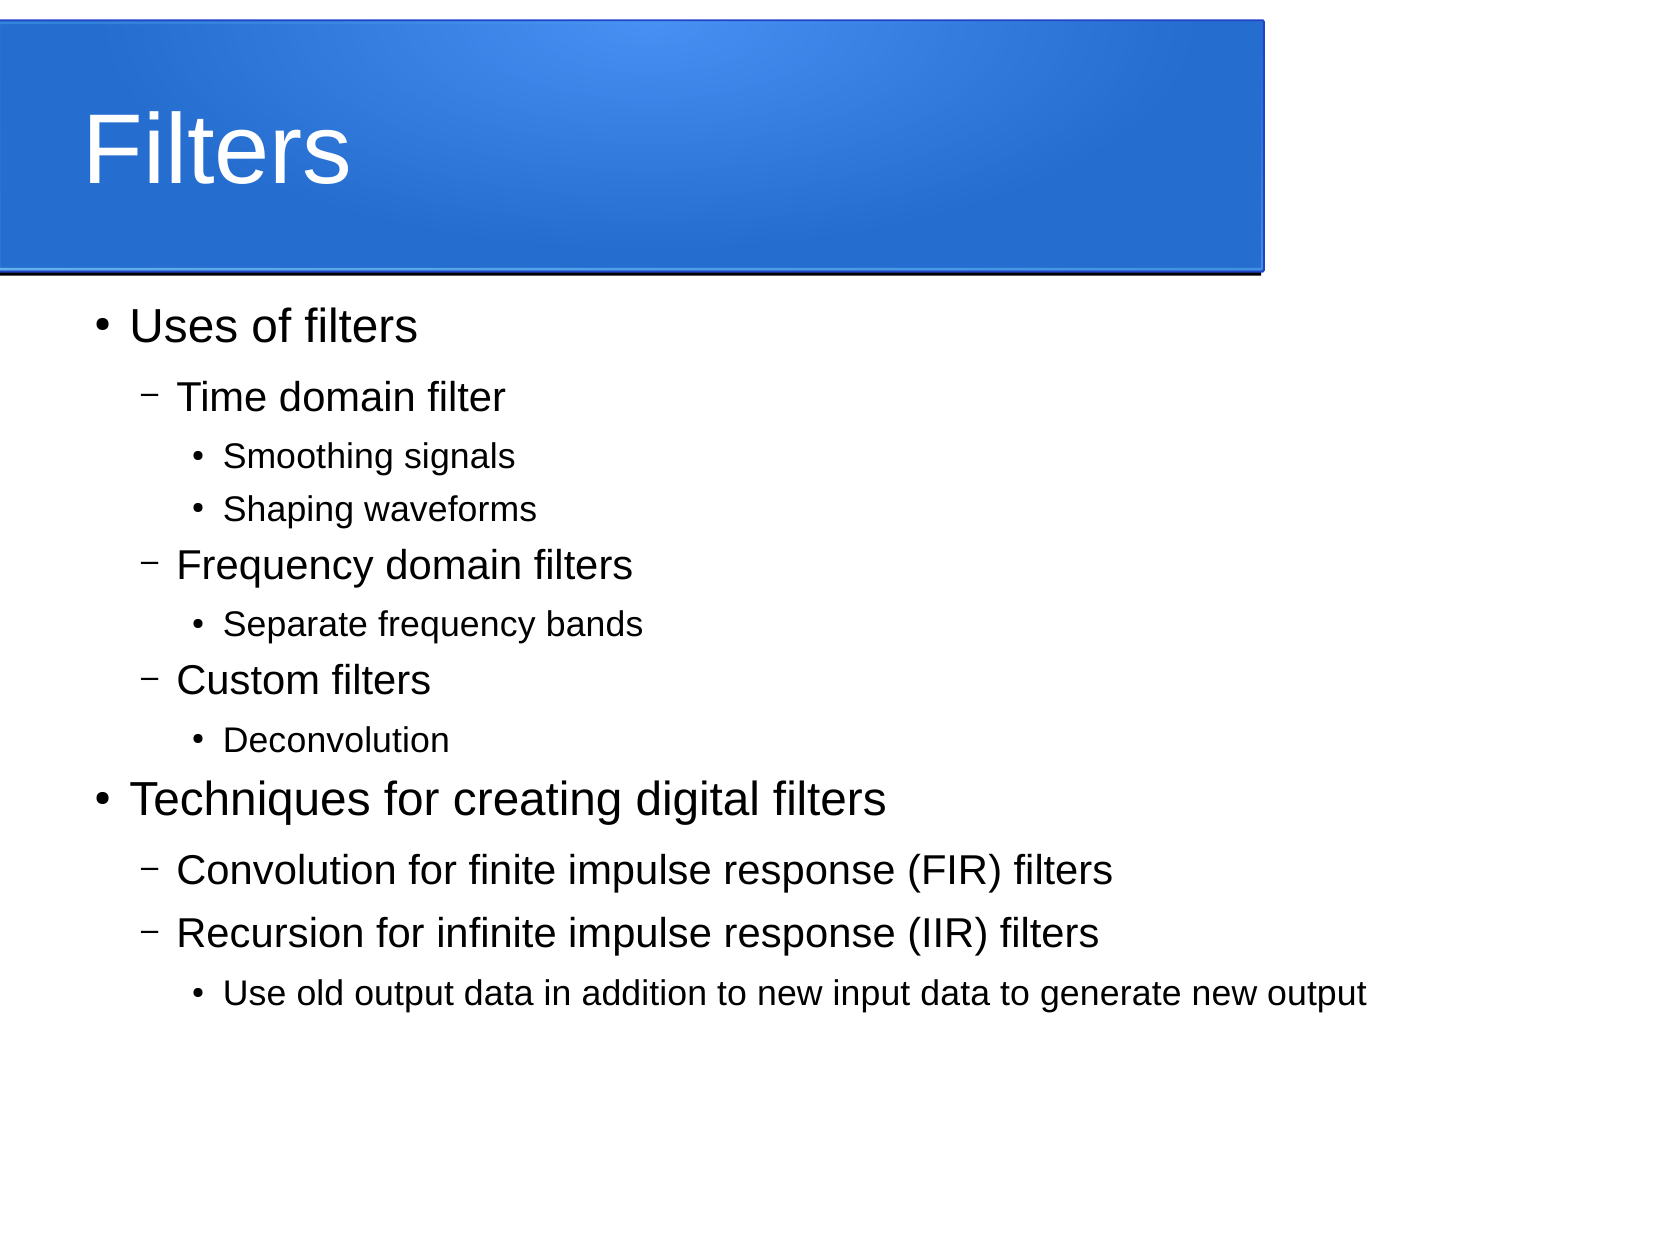

# Filters
Uses of filters
Time domain filter
Smoothing signals
Shaping waveforms
Frequency domain filters
Separate frequency bands
Custom filters
Deconvolution
Techniques for creating digital filters
Convolution for finite impulse response (FIR) filters
Recursion for infinite impulse response (IIR) filters
Use old output data in addition to new input data to generate new output